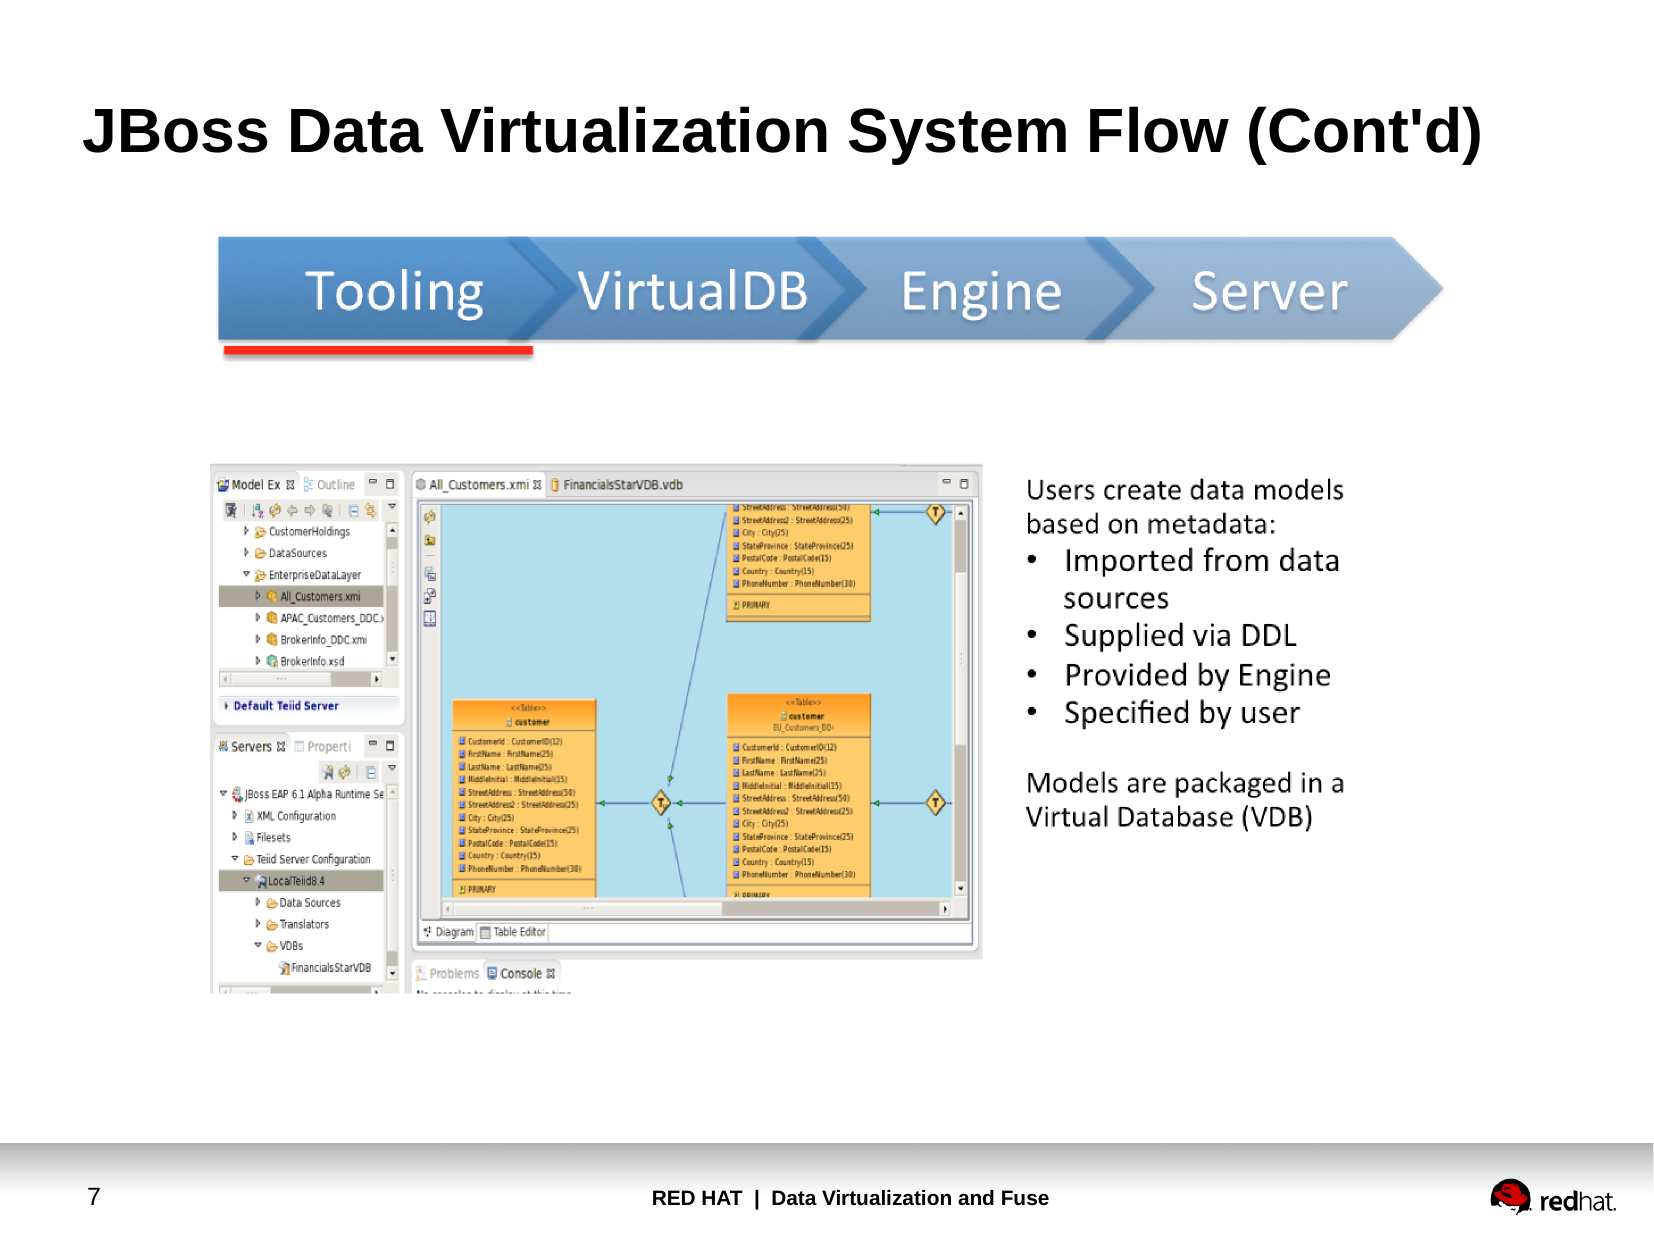

# JBoss Data Virtualization System Flow (Cont'd)